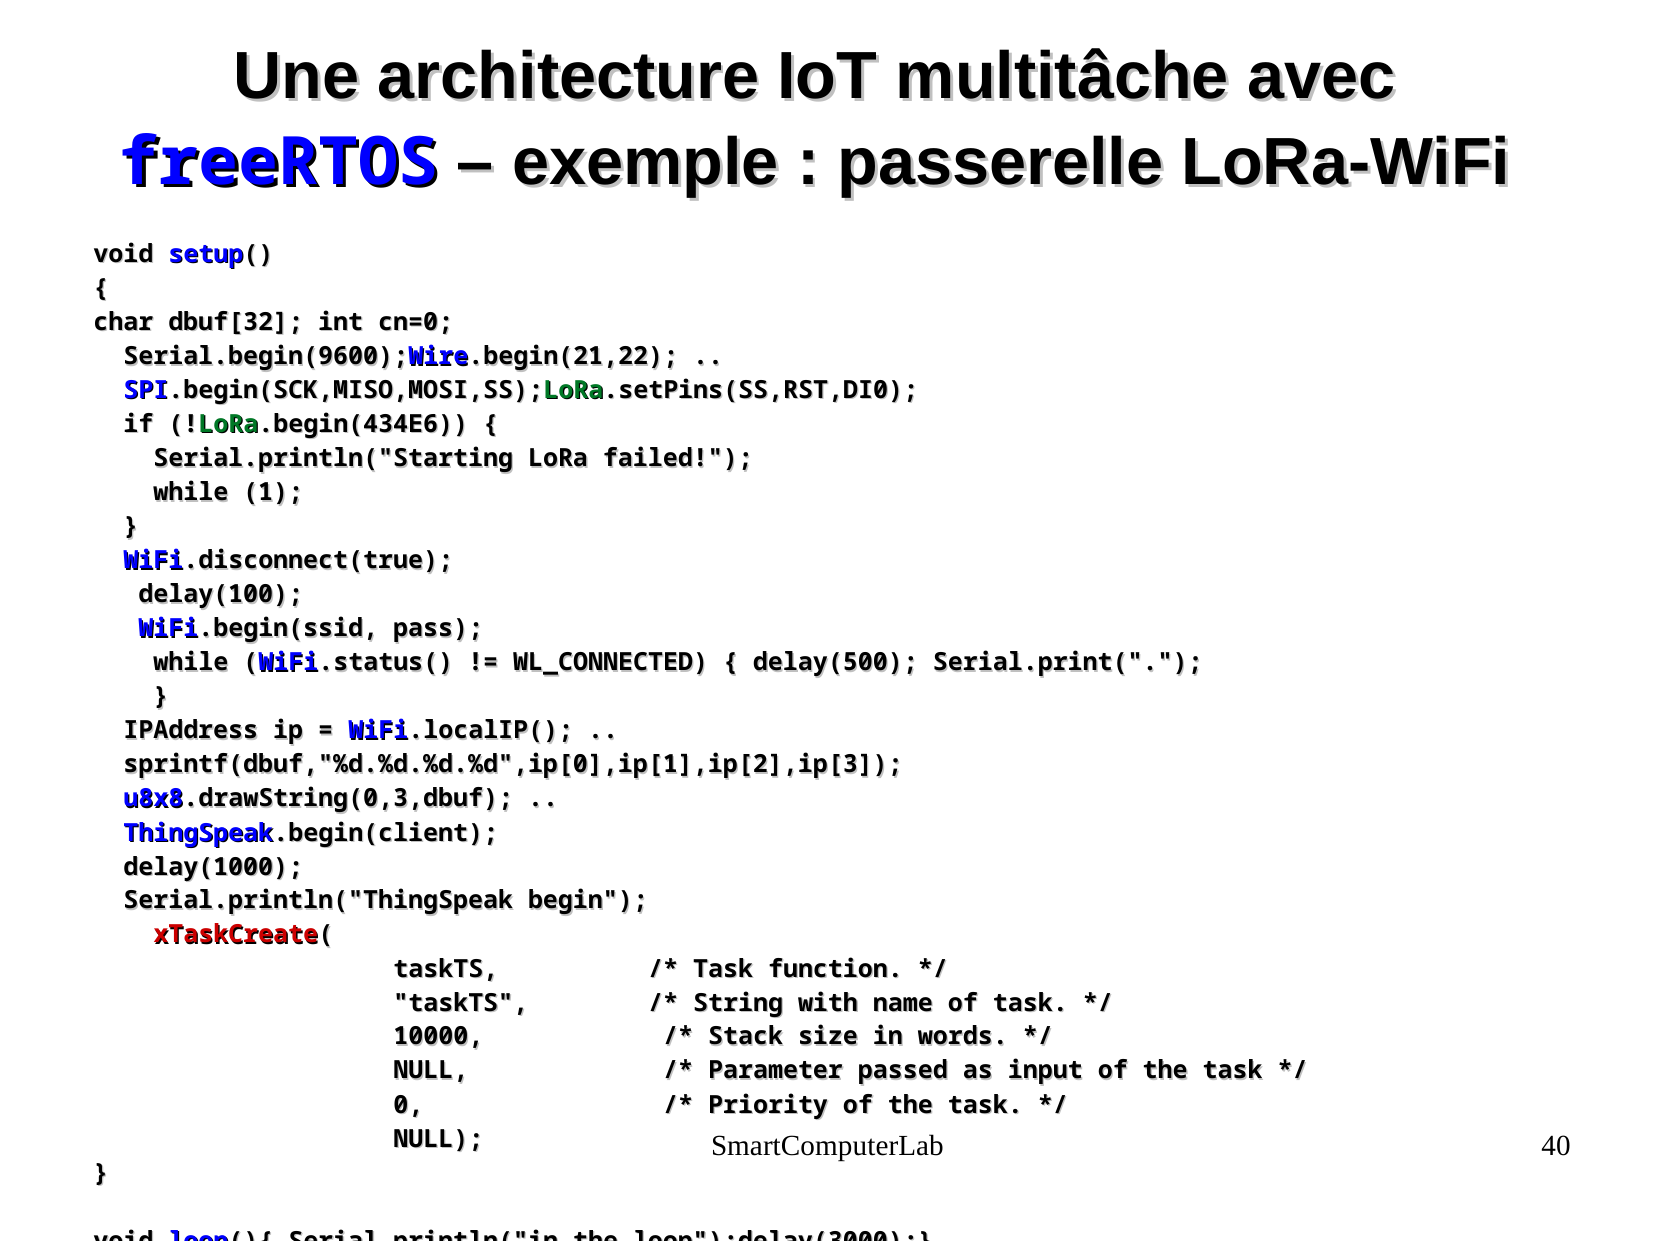

# Une architecture IoT multitâche avec freeRTOS – exemple : passerelle LoRa-WiFi
void setup()
{
char dbuf[32]; int cn=0;
 Serial.begin(9600);Wire.begin(21,22); ..
 SPI.begin(SCK,MISO,MOSI,SS);LoRa.setPins(SS,RST,DI0);
 if (!LoRa.begin(434E6)) {
 Serial.println("Starting LoRa failed!");
 while (1);
 }
 WiFi.disconnect(true);
 delay(100);
 WiFi.begin(ssid, pass);
 while (WiFi.status() != WL_CONNECTED) { delay(500); Serial.print(".");
 }
 IPAddress ip = WiFi.localIP(); ..
 sprintf(dbuf,"%d.%d.%d.%d",ip[0],ip[1],ip[2],ip[3]);
 u8x8.drawString(0,3,dbuf); ..
 ThingSpeak.begin(client);
 delay(1000);
 Serial.println("ThingSpeak begin");
 xTaskCreate(
 taskTS, /* Task function. */
 "taskTS", /* String with name of task. */
 10000, /* Stack size in words. */
 NULL, /* Parameter passed as input of the task */
 0, /* Priority of the task. */
 NULL);
}
void loop(){ Serial.println("in the loop");delay(3000);}
SmartComputerLab
40